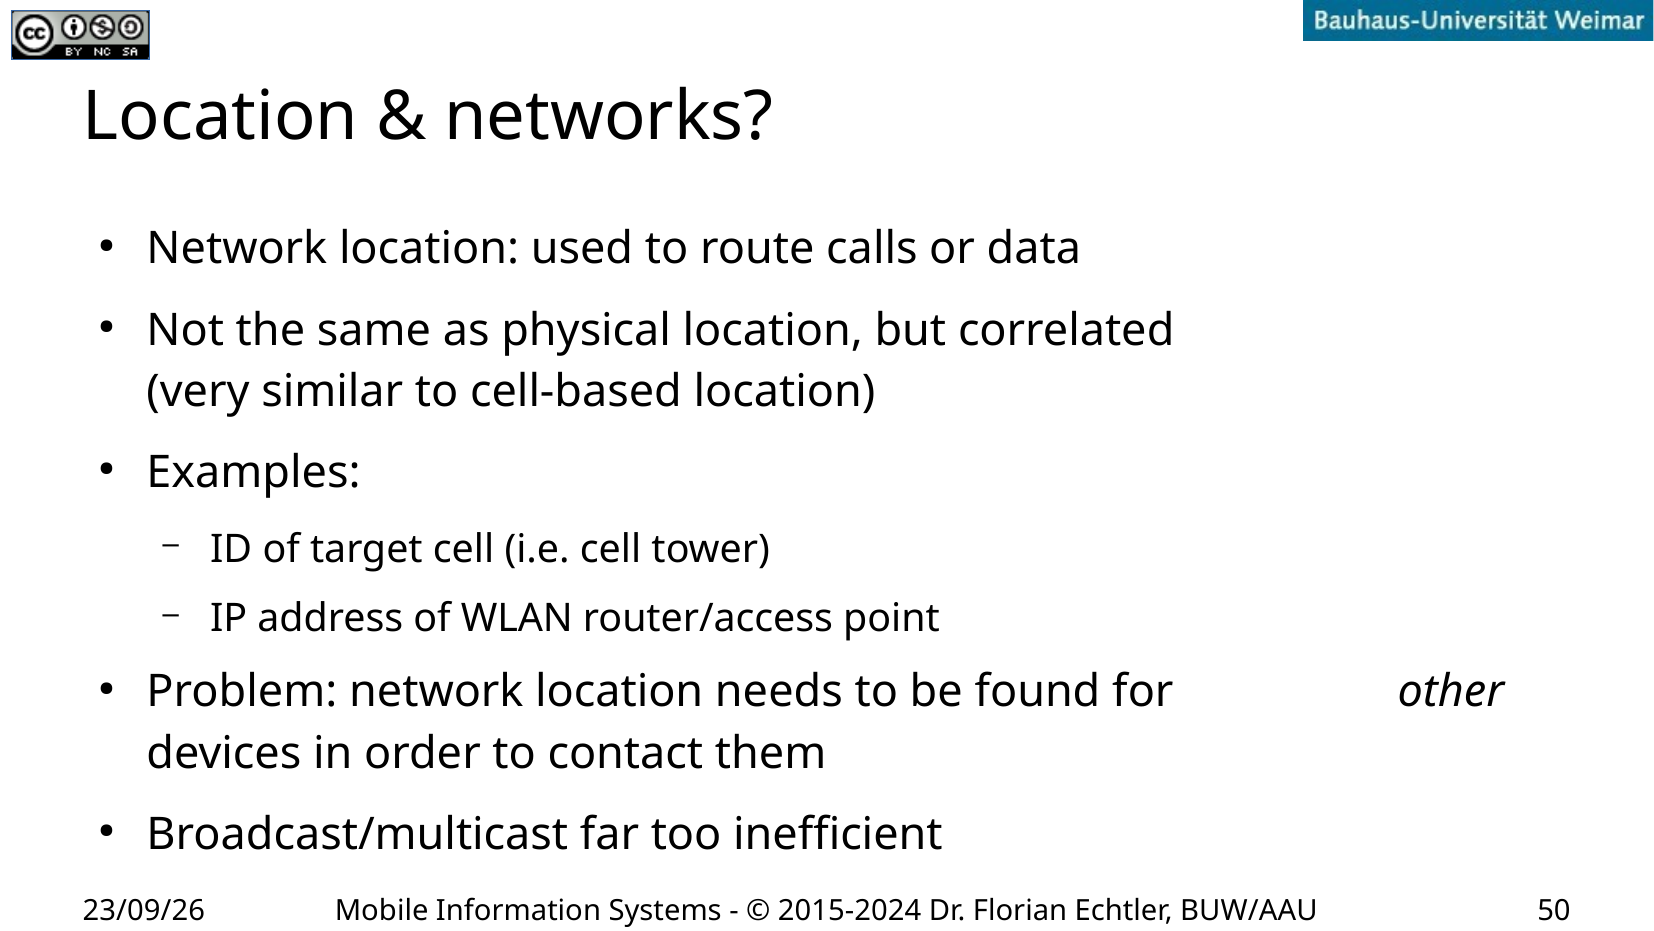

# Location & networks?
Network location: used to route calls or data
Not the same as physical location, but correlated (very similar to cell-based location)
Examples:
ID of target cell (i.e. cell tower)
IP address of WLAN router/access point
Problem: network location needs to be found for other devices in order to contact them
Broadcast/multicast far too inefficient
Mobile Information Systems - © 2015-2024 Dr. Florian Echtler, BUW/AAU
50